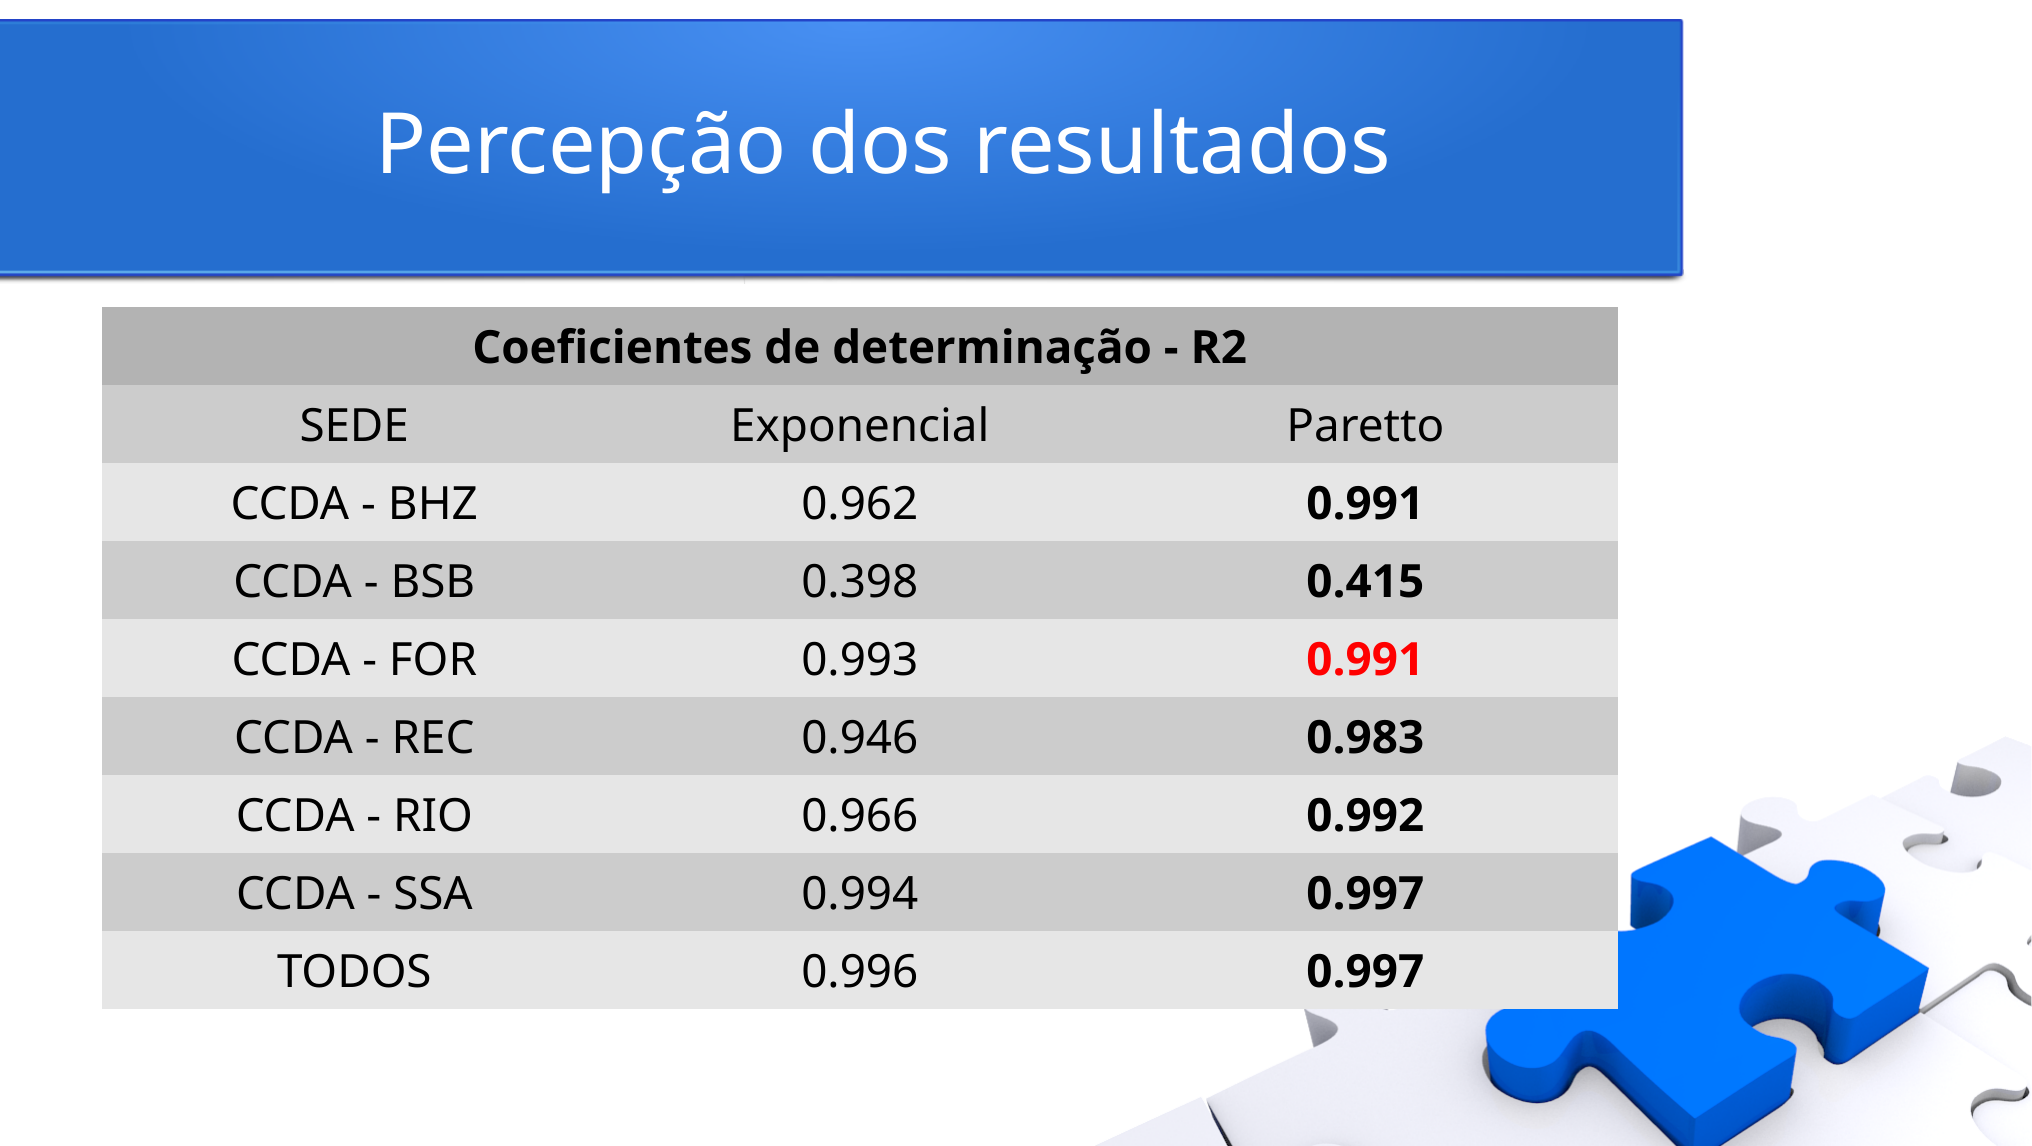

# Percepção dos resultados
| Coeficientes de determinação - R2 | | |
| --- | --- | --- |
| SEDE | Exponencial | Paretto |
| CCDA - BHZ | 0.962 | 0.991 |
| CCDA - BSB | 0.398 | 0.415 |
| CCDA - FOR | 0.993 | 0.991 |
| CCDA - REC | 0.946 | 0.983 |
| CCDA - RIO | 0.966 | 0.992 |
| CCDA - SSA | 0.994 | 0.997 |
| TODOS | 0.996 | 0.997 |